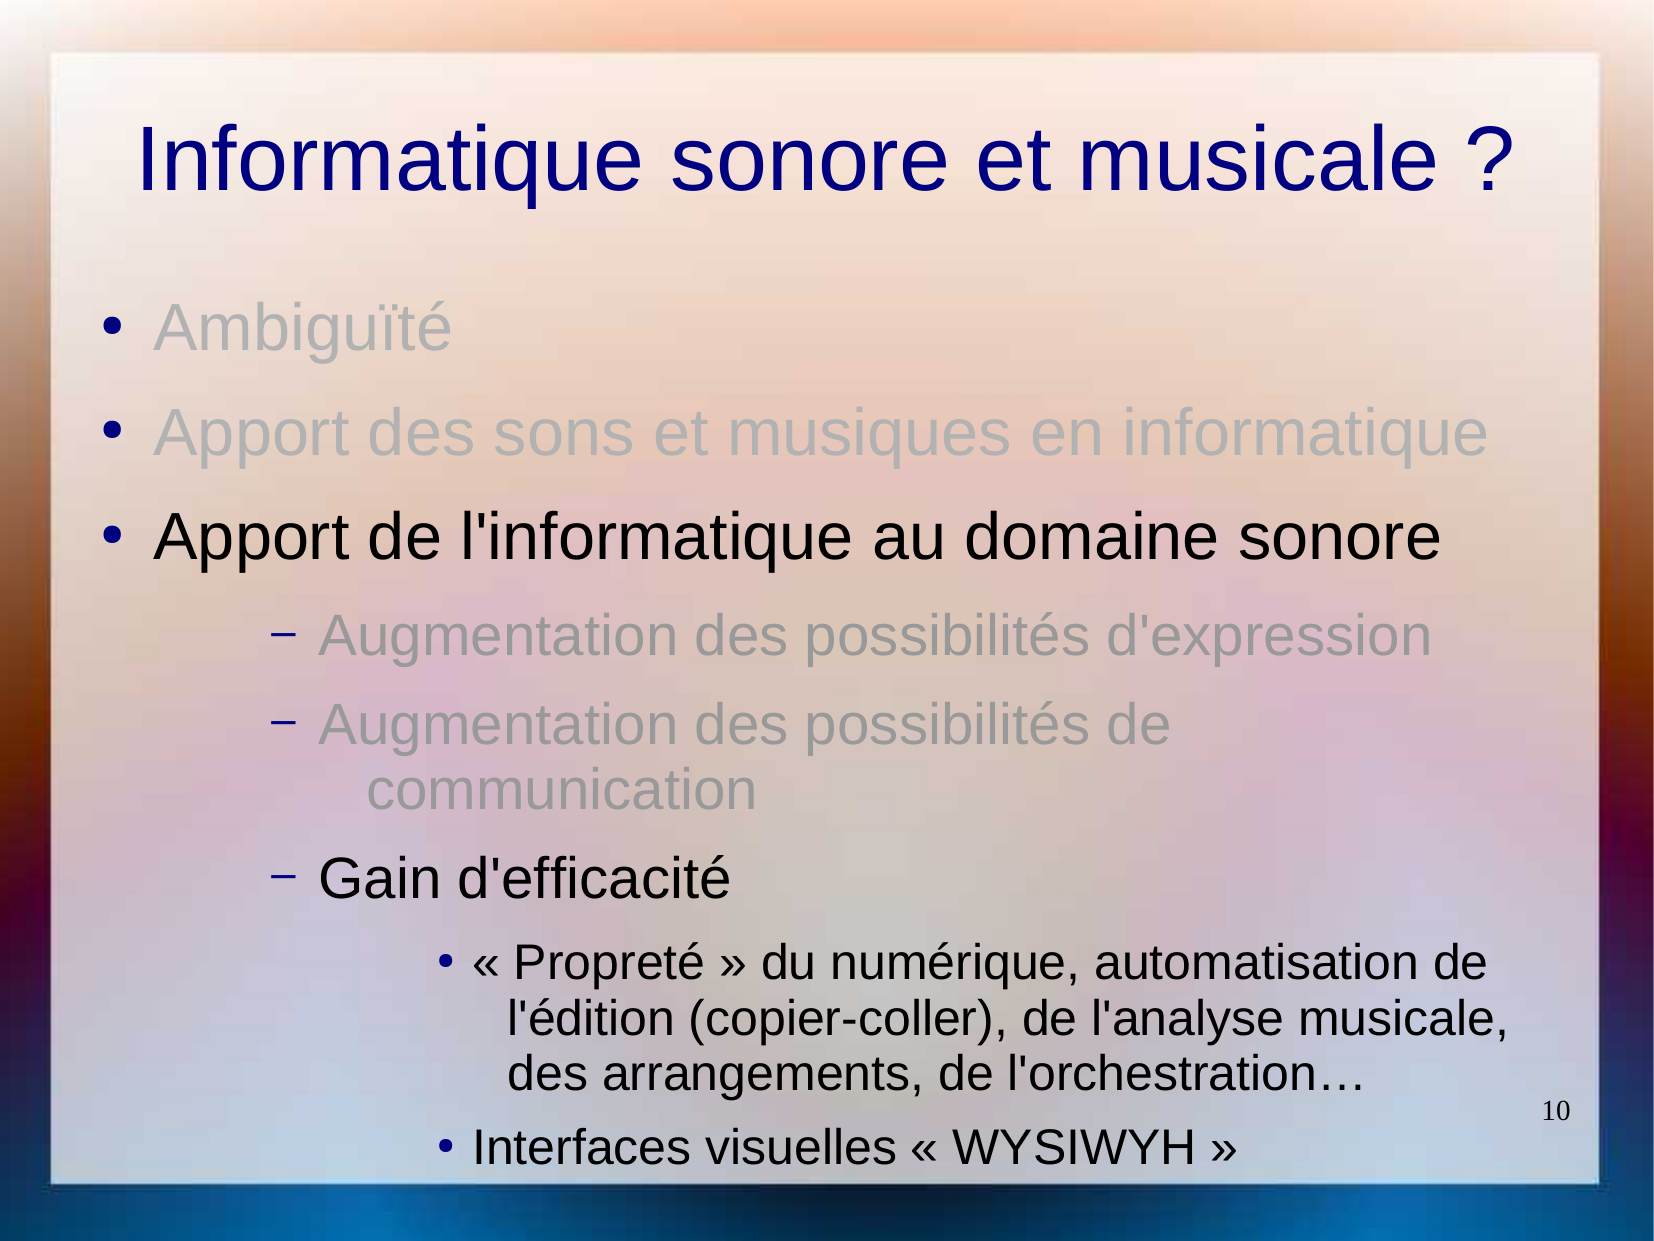

# Informatique sonore et musicale ?
Ambiguïté
Apport des sons et musiques en informatique
Apport de l'informatique au domaine sonore
Augmentation des possibilités d'expression
Augmentation des possibilités de communication
Gain d'efficacité
« Propreté » du numérique, automatisation de l'édition (copier-coller), de l'analyse musicale, des arrangements, de l'orchestration…
Interfaces visuelles « WYSIWYH »
10